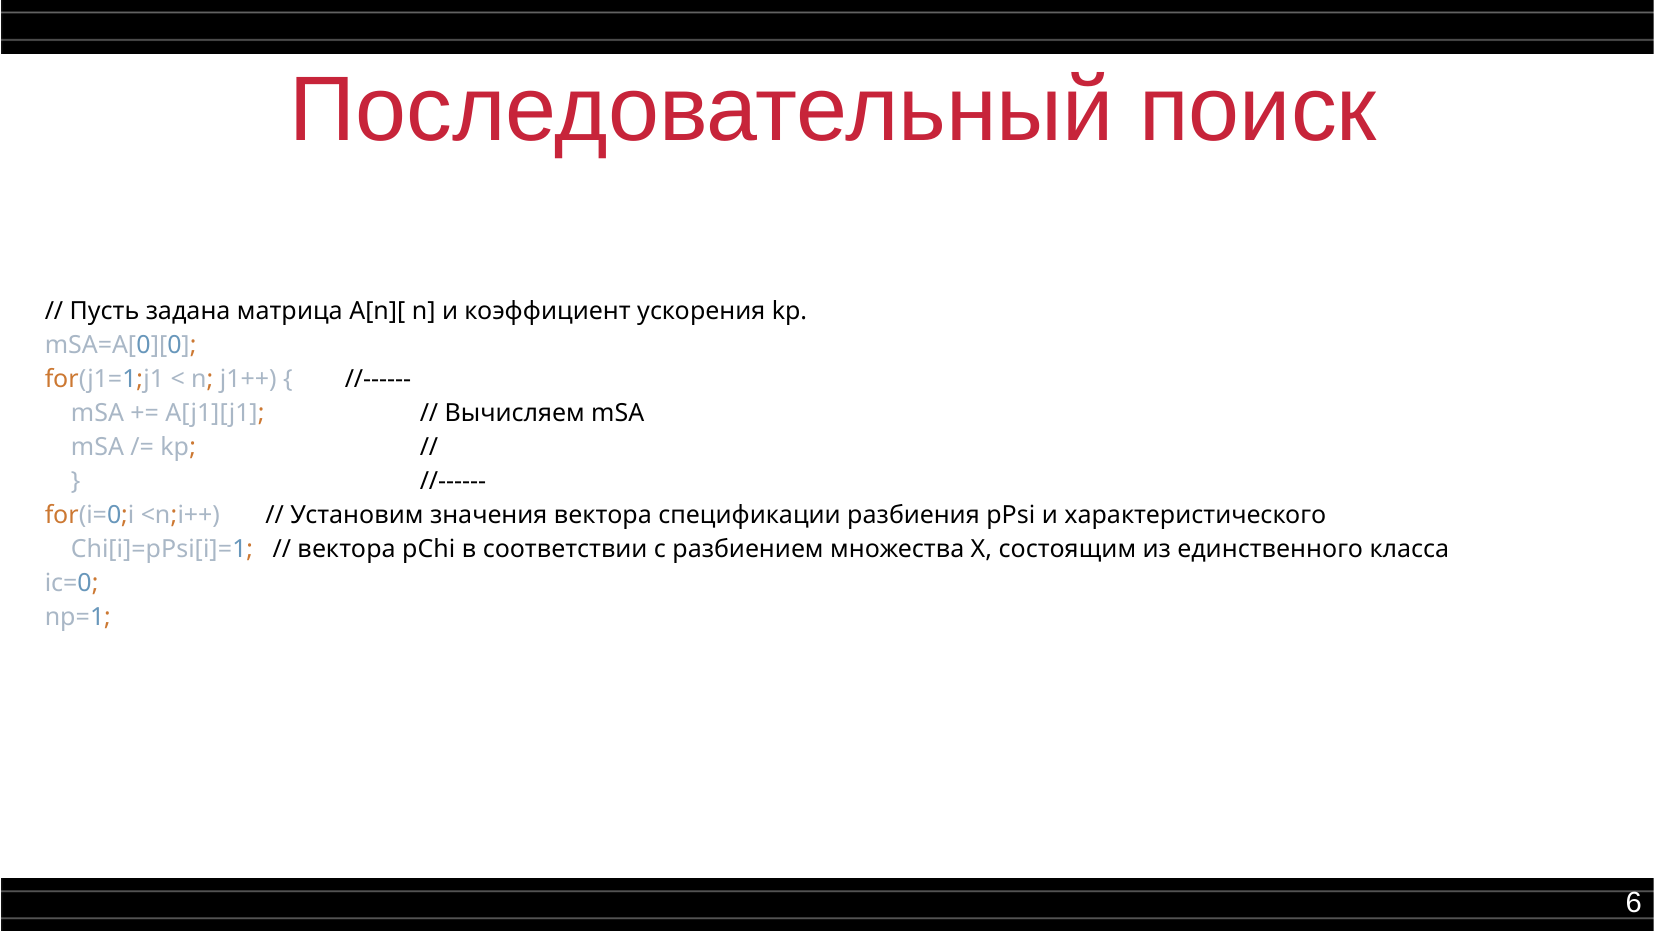

# Последовательный поиск
// Пусть задана матрица A[n][ n] и коэффициент ускорения kp.
mSA=A[0][0];
for(j1=1;j1 < n; j1++) { 	//------
 mSA += A[j1][j1]; 		// Вычисляем mSA
 mSA /= kp; 		//
 } 			//------
for(i=0;i <n;i++) // Установим значения вектора спецификации разбиения pPsi и характеристического
 Chi[i]=pPsi[i]=1; // вектора pChi в соответствии с разбиением множества X, состоящим из единственного класса
ic=0;
np=1;